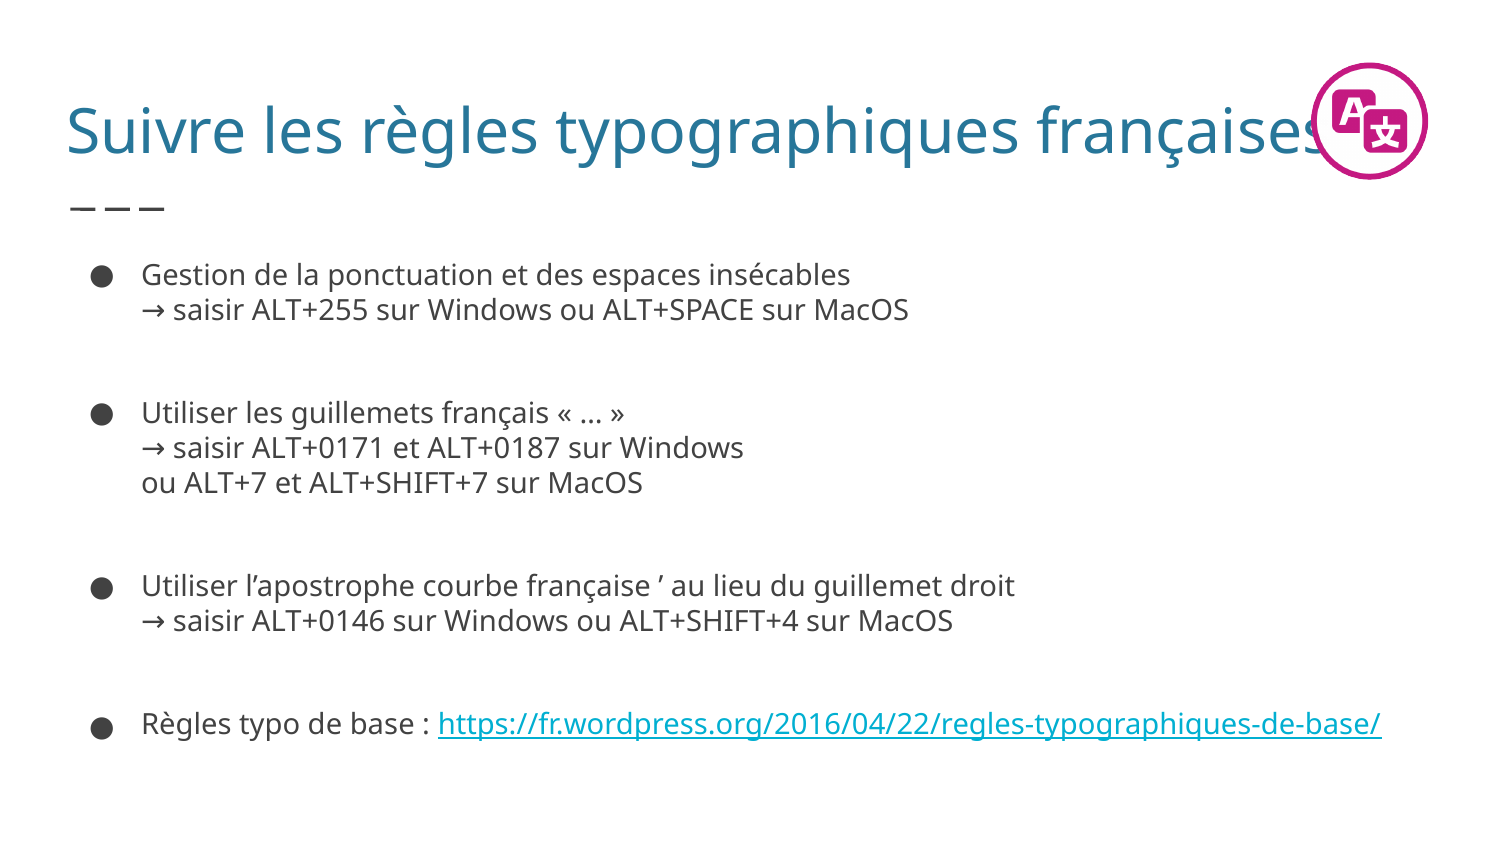

# Suivre les règles typographiques françaises
Gestion de la ponctuation et des espaces insécables
→ saisir ALT+255 sur Windows ou ALT+SPACE sur MacOS
Utiliser les guillemets français « … »
→ saisir ALT+0171 et ALT+0187 sur Windows
ou ALT+7 et ALT+SHIFT+7 sur MacOS
Utiliser l’apostrophe courbe française ’ au lieu du guillemet droit
→ saisir ALT+0146 sur Windows ou ALT+SHIFT+4 sur MacOS
Règles typo de base : https://fr.wordpress.org/2016/04/22/regles-typographiques-de-base/